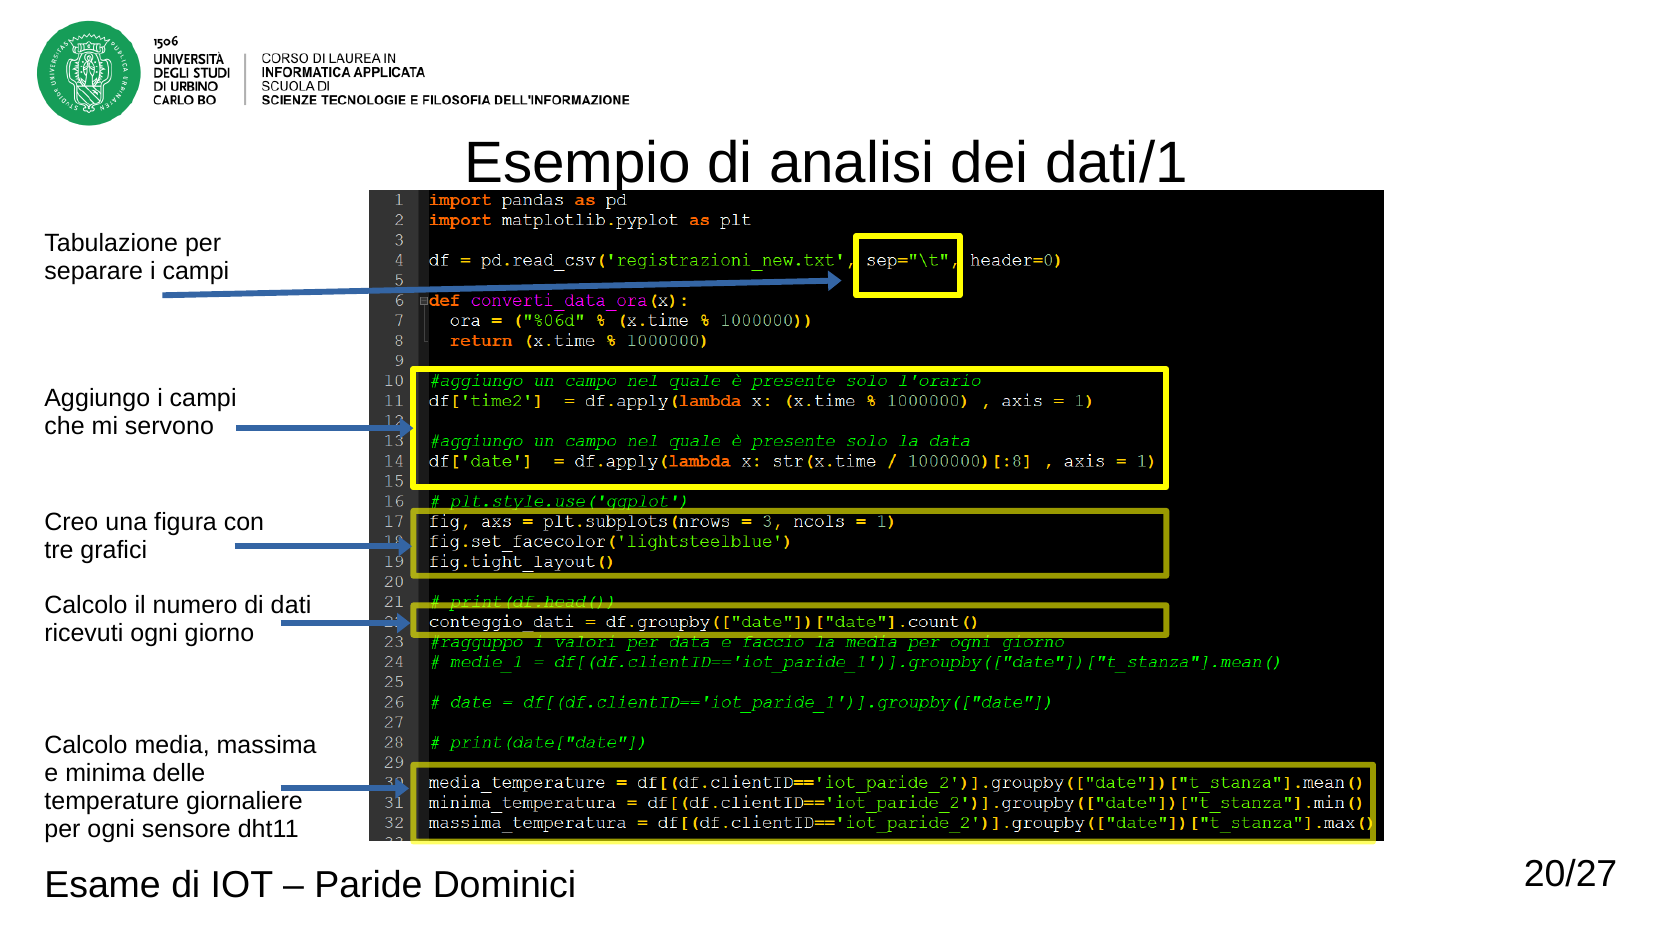

# Esempio di analisi dei dati/1
Tabulazione per separare i campi
Aggiungo i campi che mi servono
Creo una figura con tre grafici
Calcolo il numero di dati ricevuti ogni giorno
Calcolo media, massima e minima delle temperature giornaliere per ogni sensore dht11
Esame di IOT – Paride Dominici